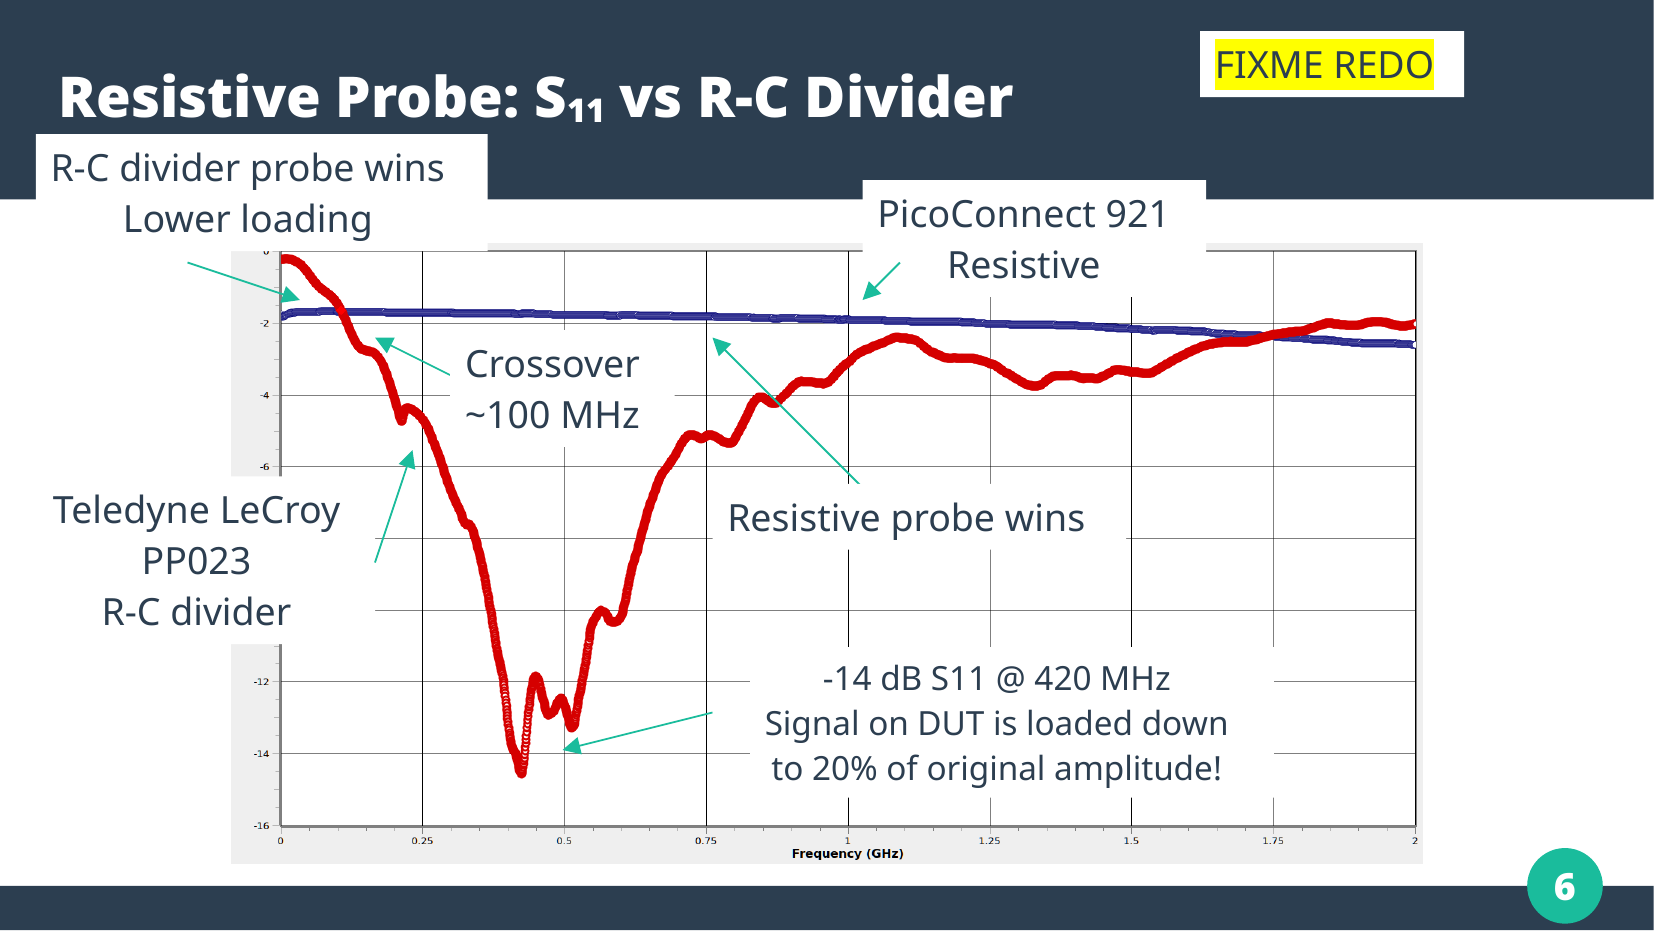

FIXME REDO
# Resistive Probe: S11 vs R-C Divider
R-C divider probe wins
Lower loading
PicoConnect 921
Resistive
Crossover
~100 MHz
Teledyne LeCroy
PP023
R-C divider
Resistive probe wins
-14 dB S11 @ 420 MHz
Signal on DUT is loaded down
to 20% of original amplitude!